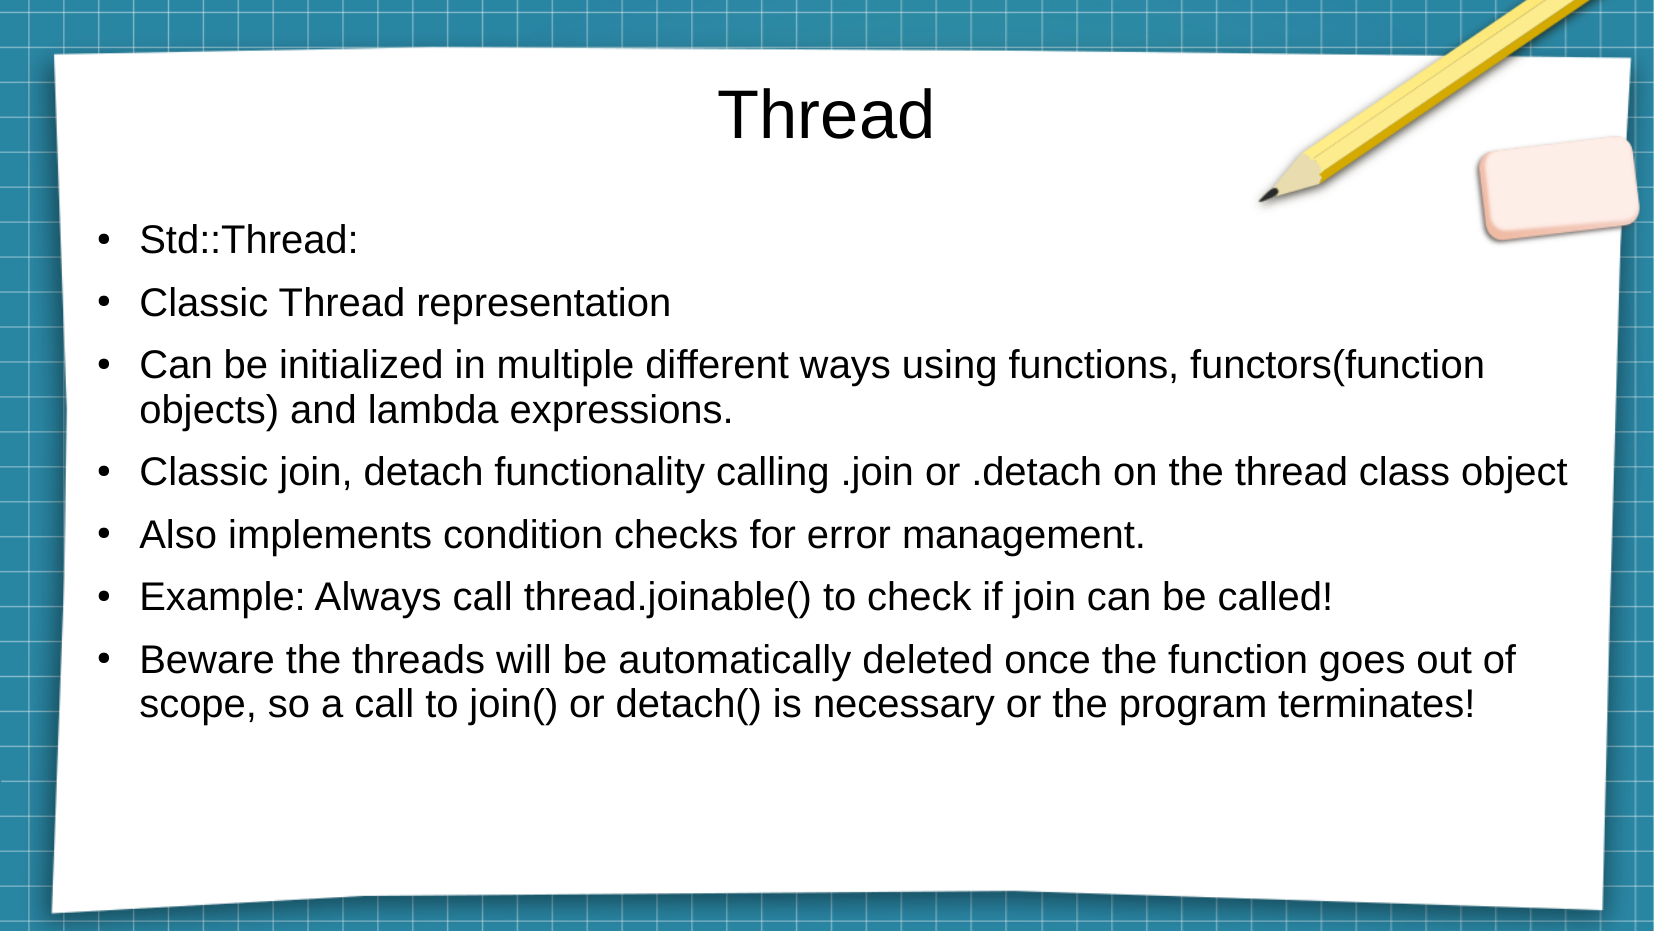

# Thread
Std::Thread:
Classic Thread representation
Can be initialized in multiple different ways using functions, functors(function objects) and lambda expressions.
Classic join, detach functionality calling .join or .detach on the thread class object
Also implements condition checks for error management.
Example: Always call thread.joinable() to check if join can be called!
Beware the threads will be automatically deleted once the function goes out of scope, so a call to join() or detach() is necessary or the program terminates!